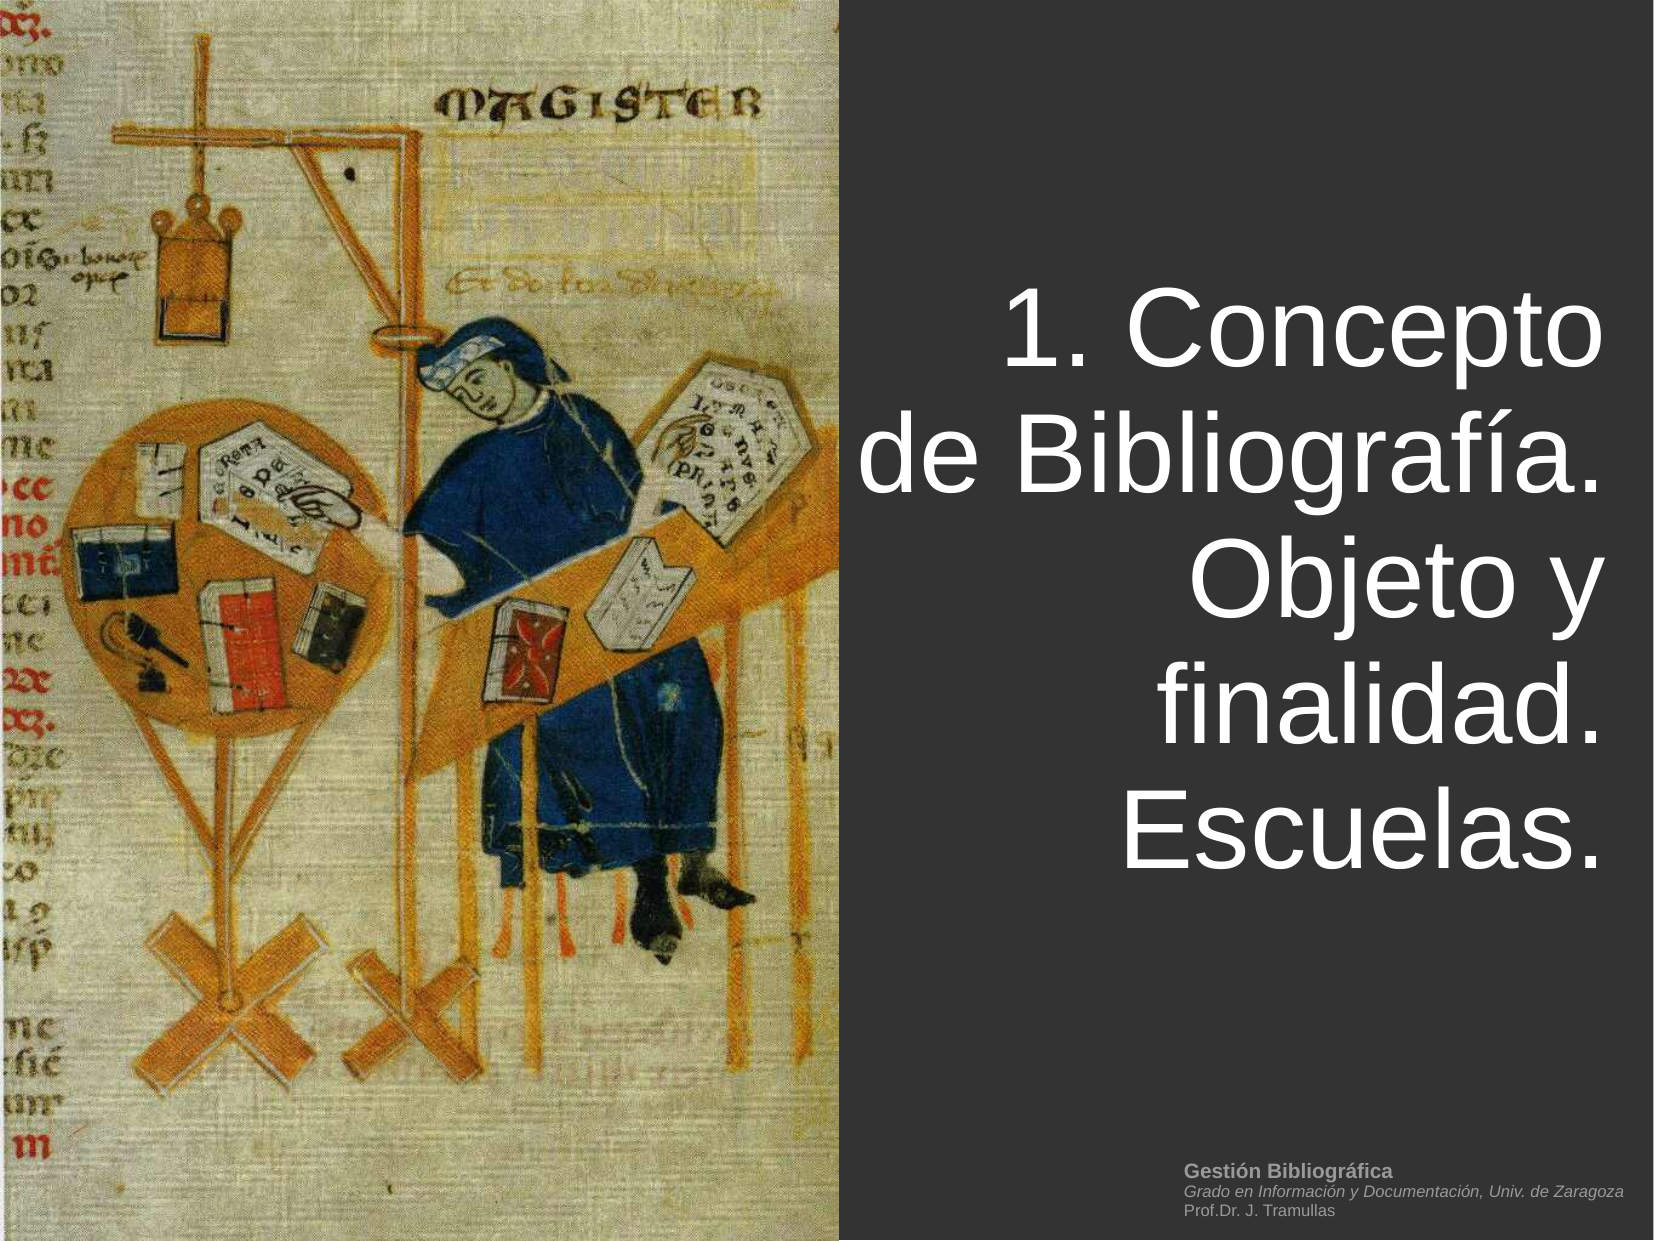

# 1. Concepto de Bibliografía. Objeto y finalidad. Escuelas.